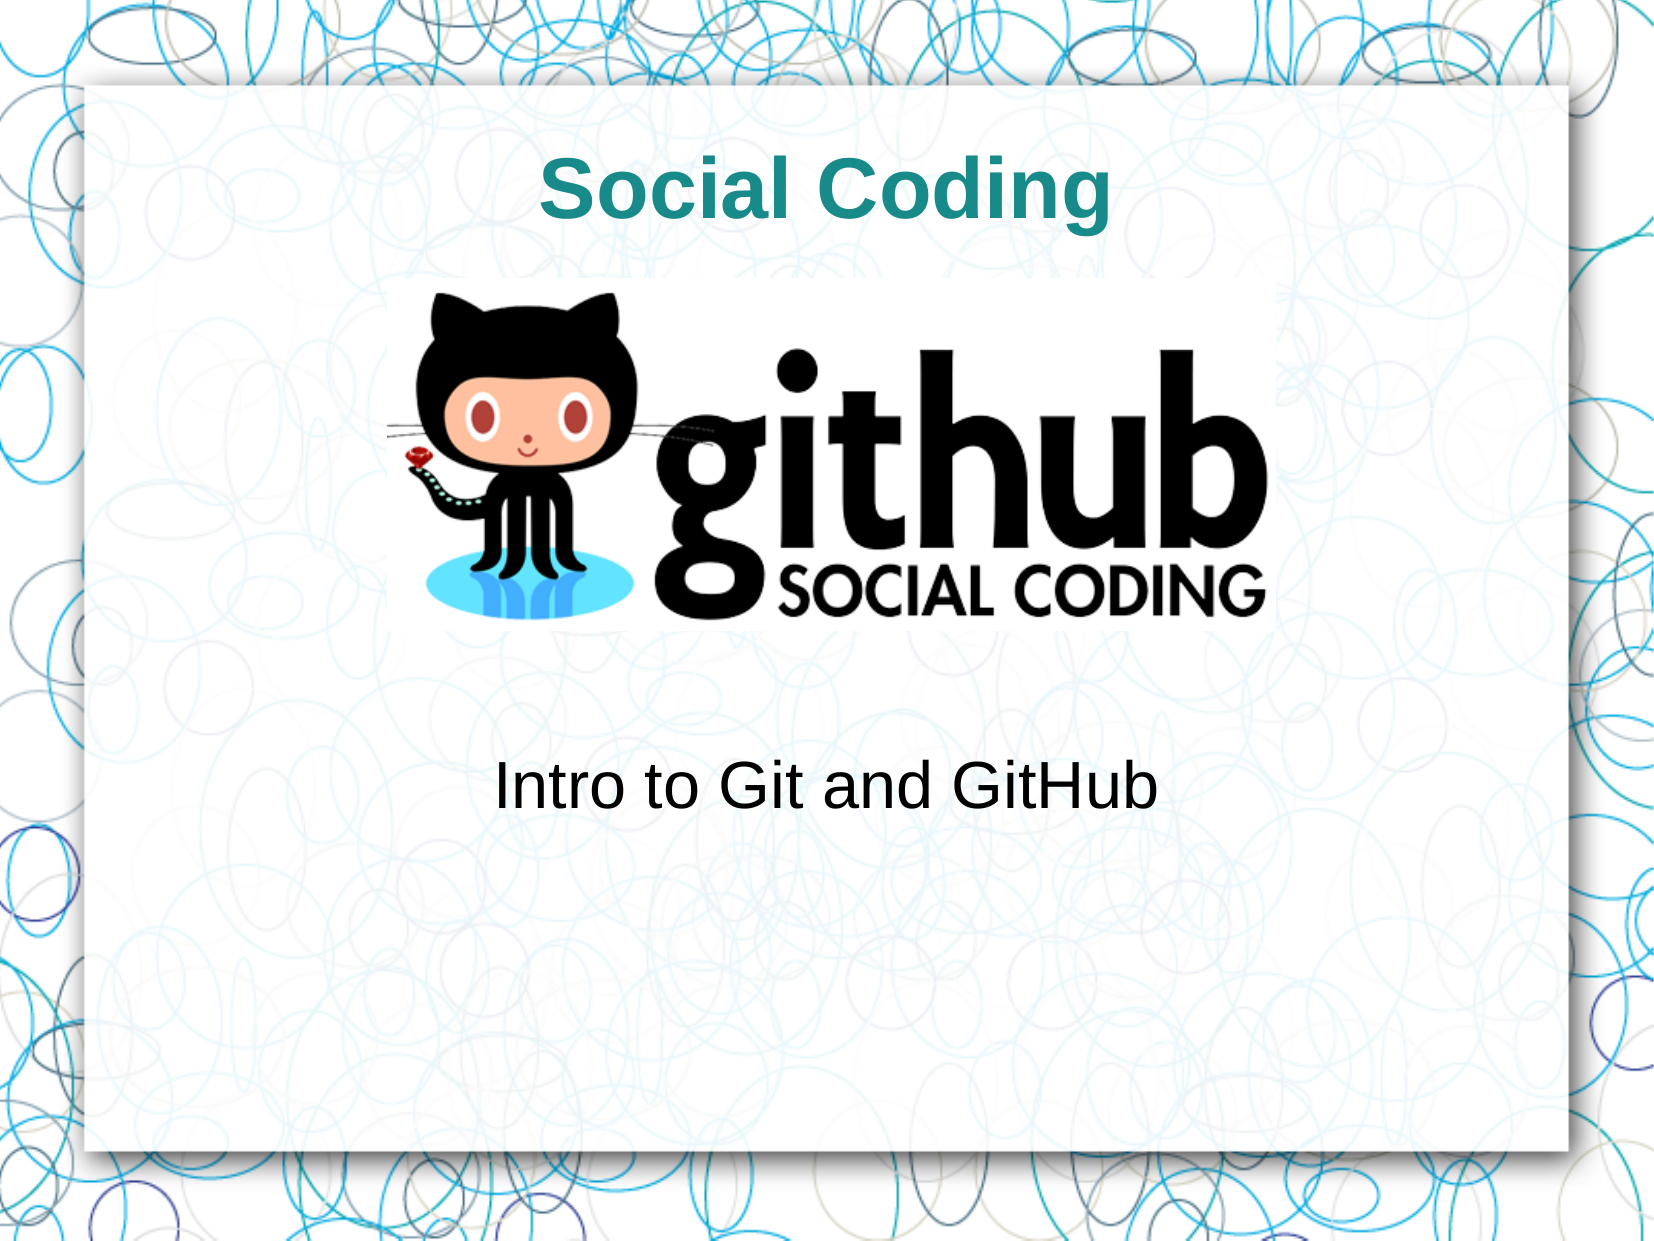

# Social Coding
Intro to Git and GitHub